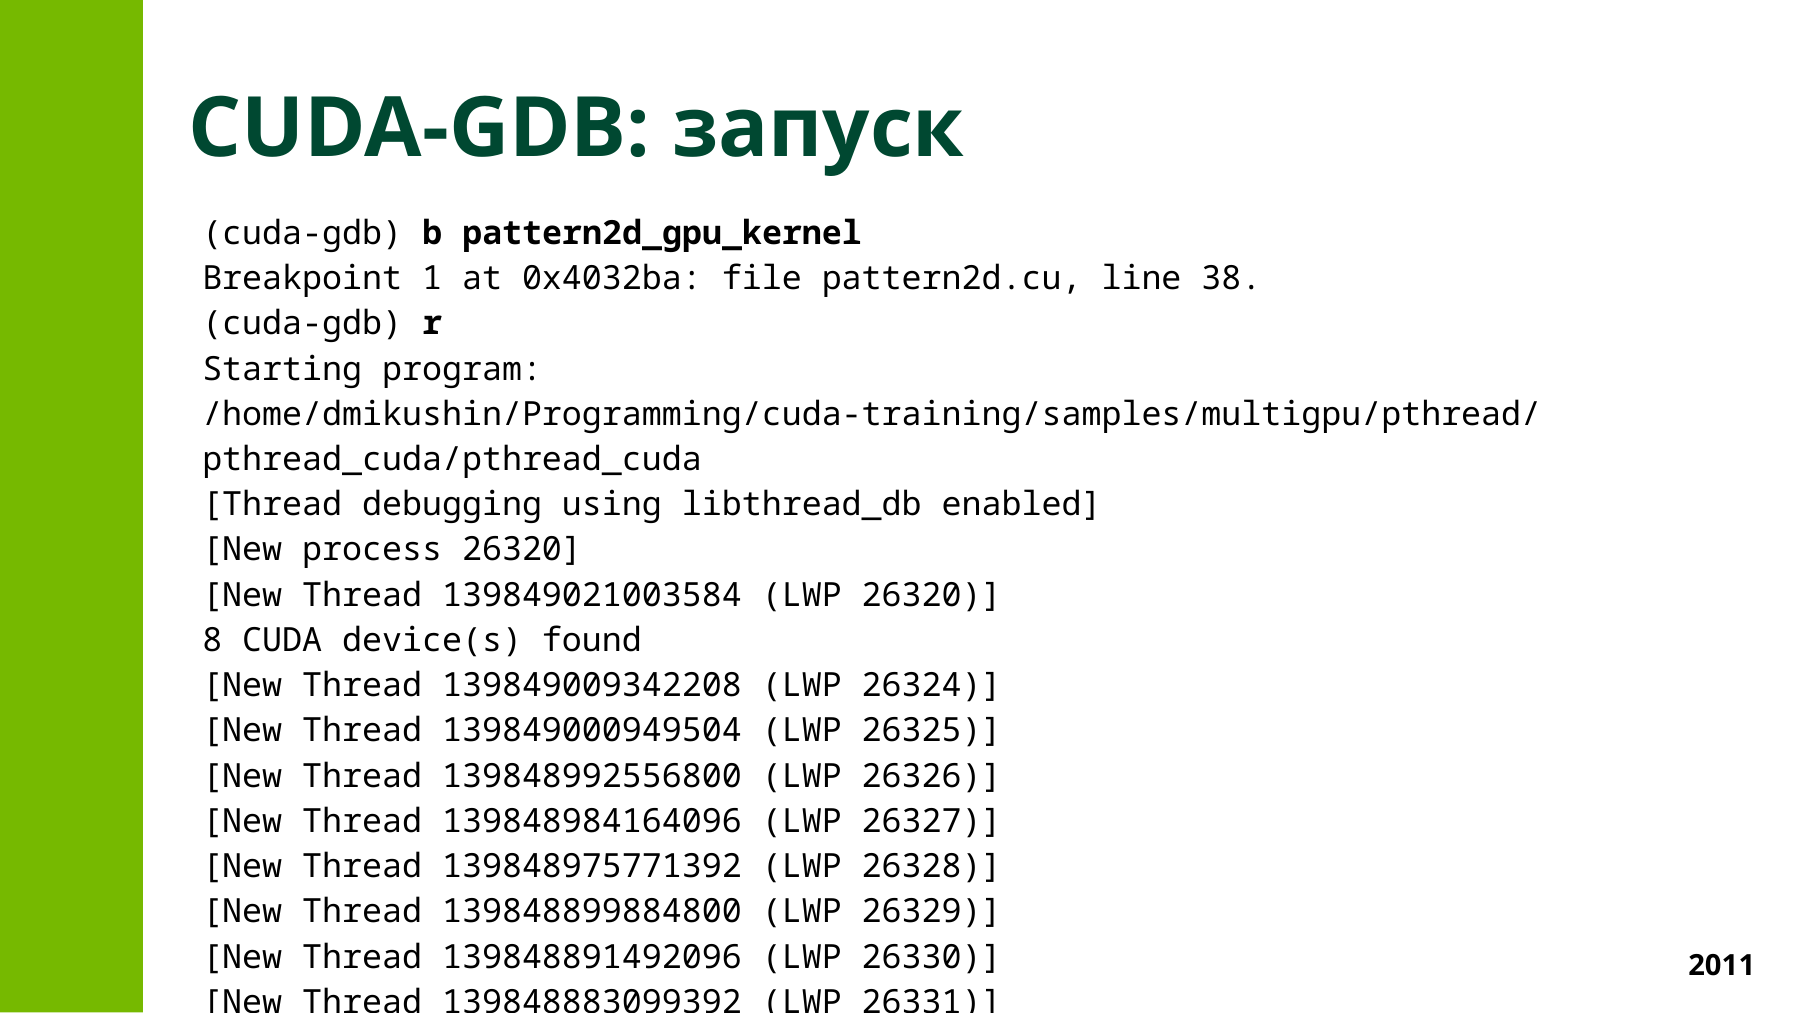

# CUDA-GDB: запуск
(cuda-gdb) b pattern2d_gpu_kernel
Breakpoint 1 at 0x4032ba: file pattern2d.cu, line 38.
(cuda-gdb) r
Starting program: /home/dmikushin/Programming/cuda-training/samples/multigpu/pthread/pthread_cuda/pthread_cuda
[Thread debugging using libthread_db enabled]
[New process 26320]
[New Thread 139849021003584 (LWP 26320)]
8 CUDA device(s) found
[New Thread 139849009342208 (LWP 26324)]
[New Thread 139849000949504 (LWP 26325)]
[New Thread 139848992556800 (LWP 26326)]
[New Thread 139848984164096 (LWP 26327)]
[New Thread 139848975771392 (LWP 26328)]
[New Thread 139848899884800 (LWP 26329)]
[New Thread 139848891492096 (LWP 26330)]
[New Thread 139848883099392 (LWP 26331)]
Device 6 initialized
Device 0 initialized
Device 7 initialized